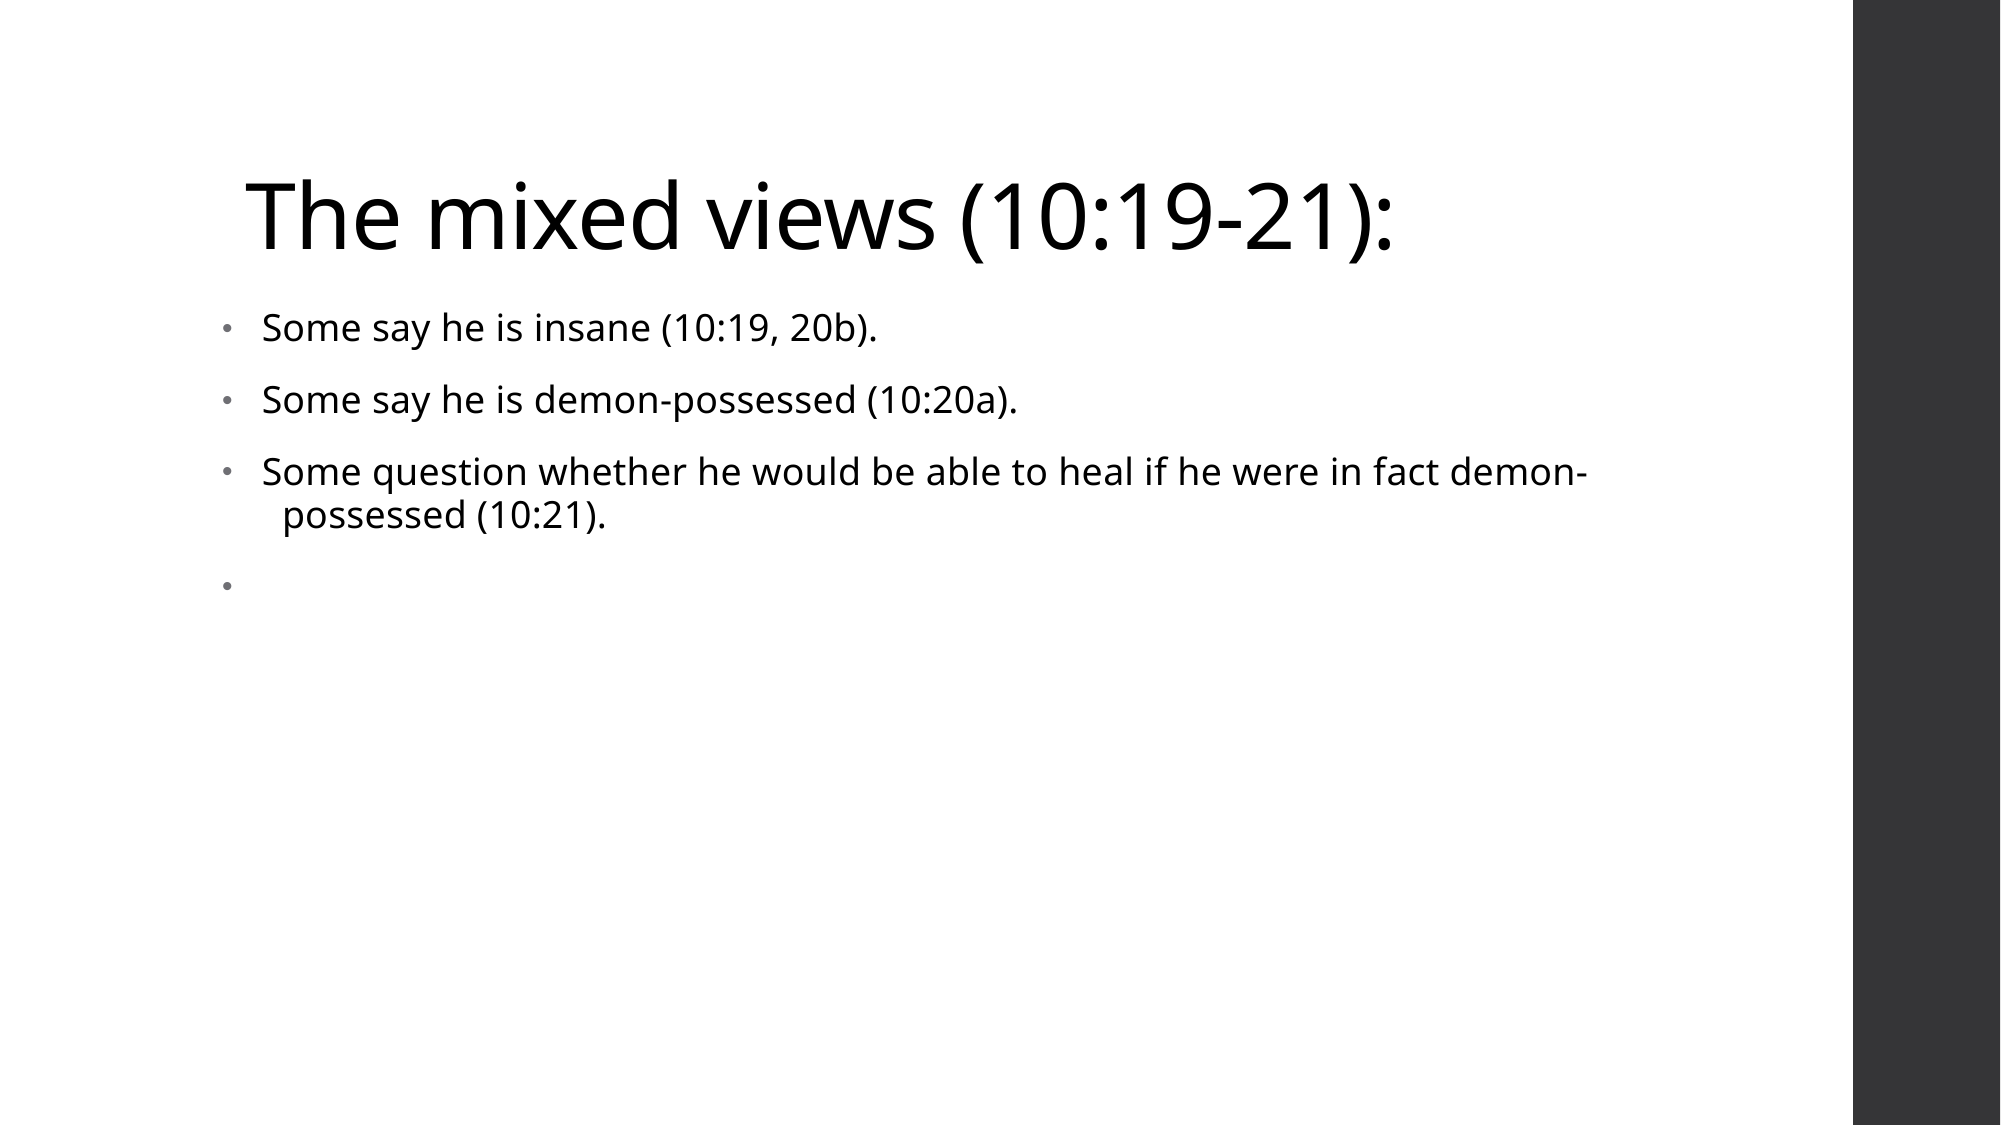

# The mixed views (10:19-21):
 Some say he is insane (10:19, 20b).
 Some say he is demon-possessed (10:20a).
 Some question whether he would be able to heal if he were in fact demon-possessed (10:21).